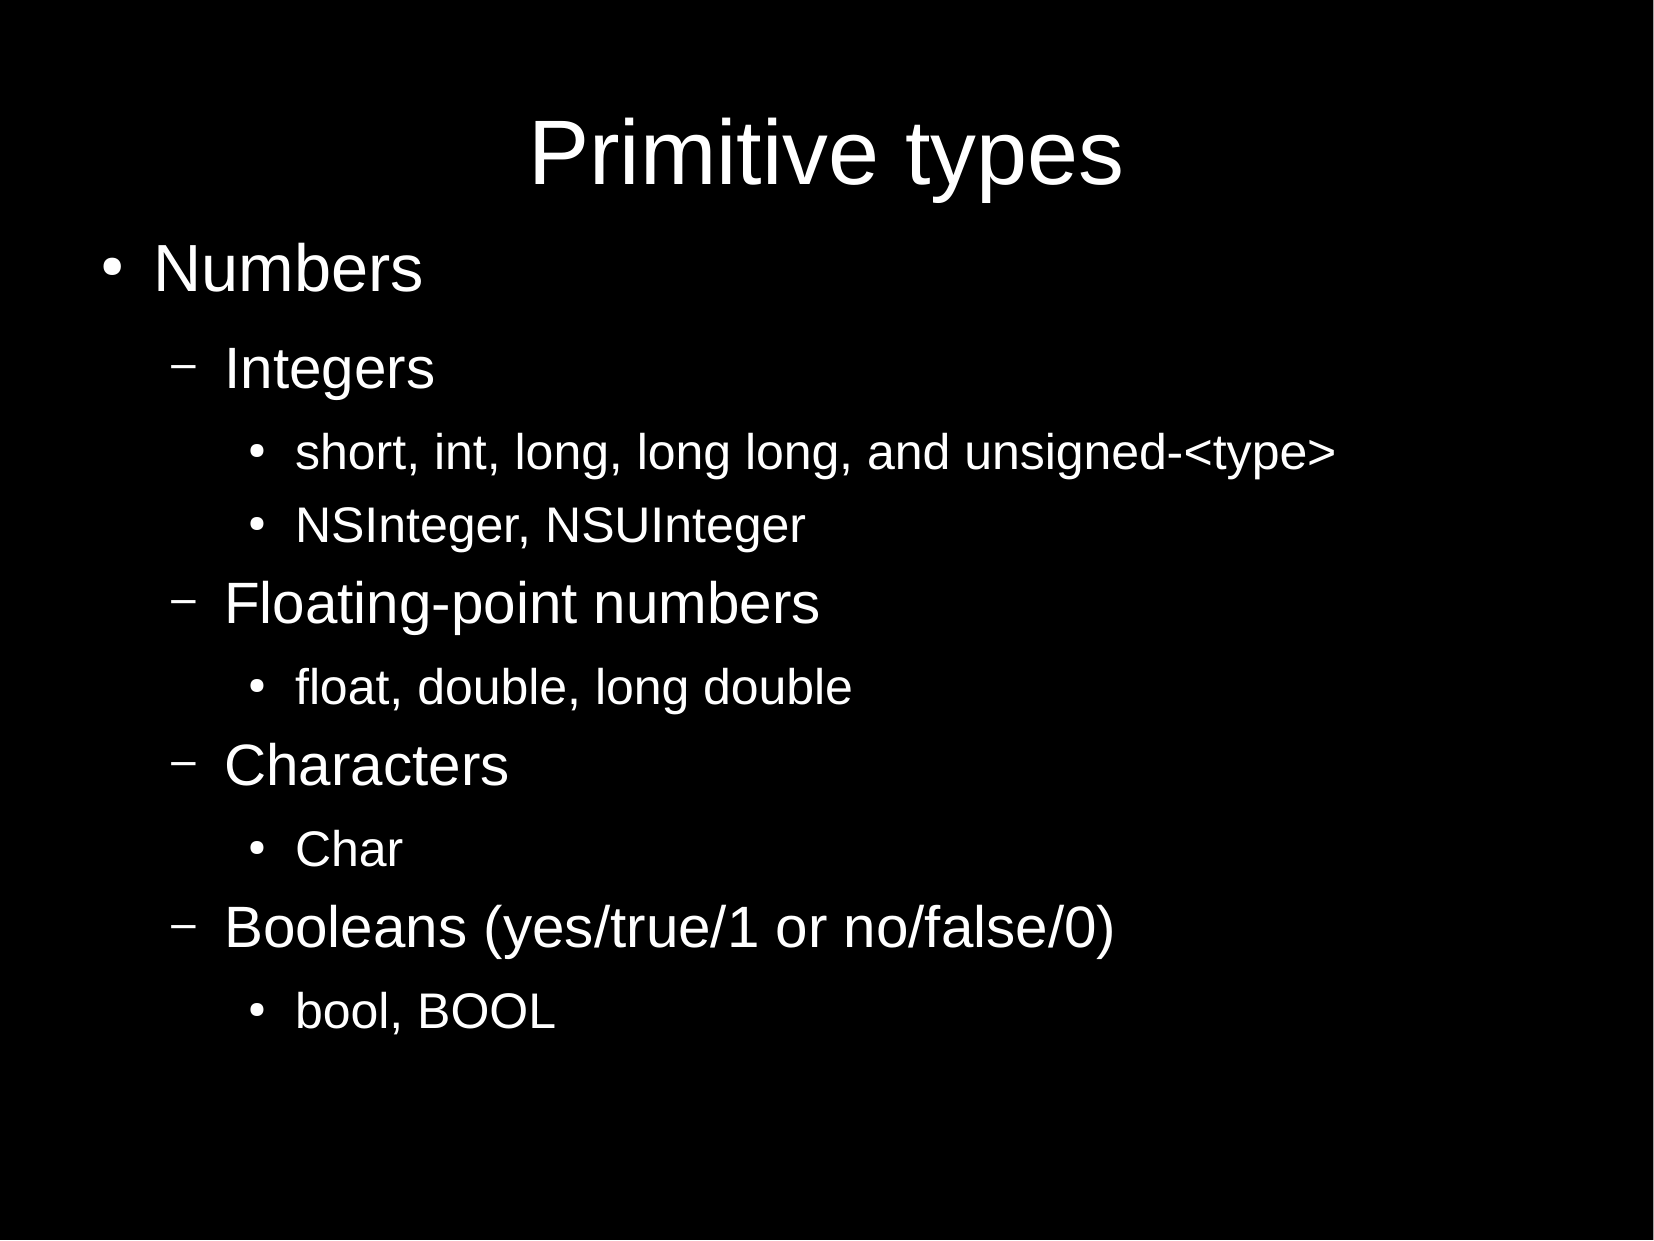

# Primitive types
Numbers
Integers
short, int, long, long long, and unsigned-<type>
NSInteger, NSUInteger
Floating-point numbers
float, double, long double
Characters
Char
Booleans (yes/true/1 or no/false/0)
bool, BOOL